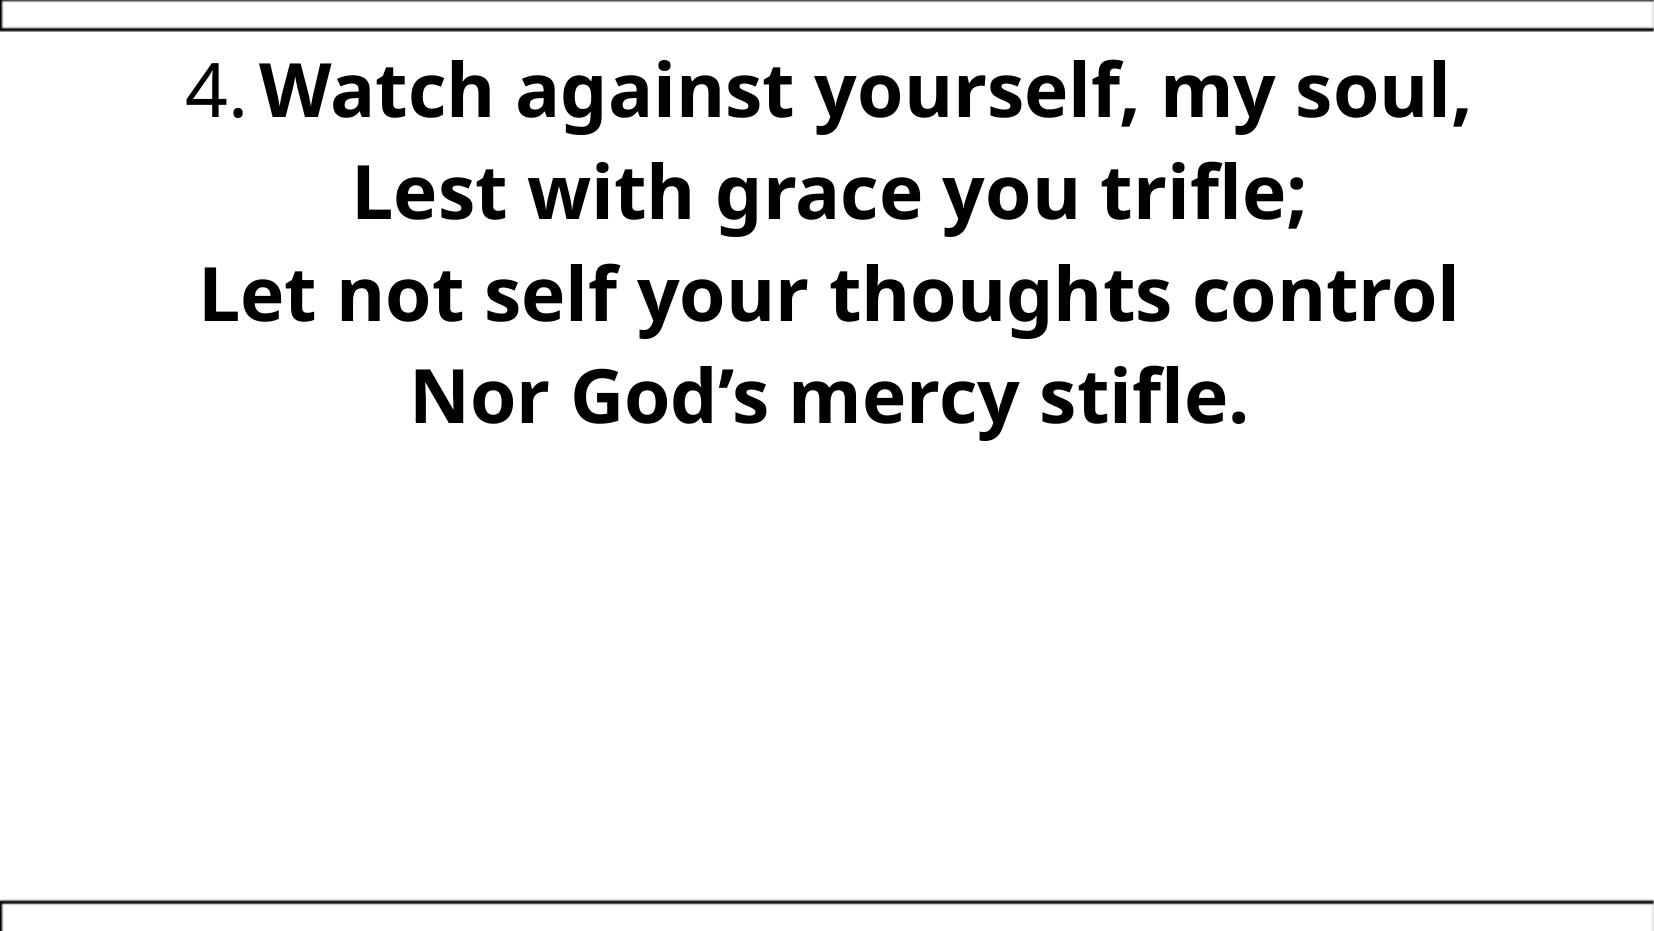

4.	Watch against yourself, my soul,
Lest with grace you trifle;
Let not self your thoughts control
Nor God’s mercy stifle.